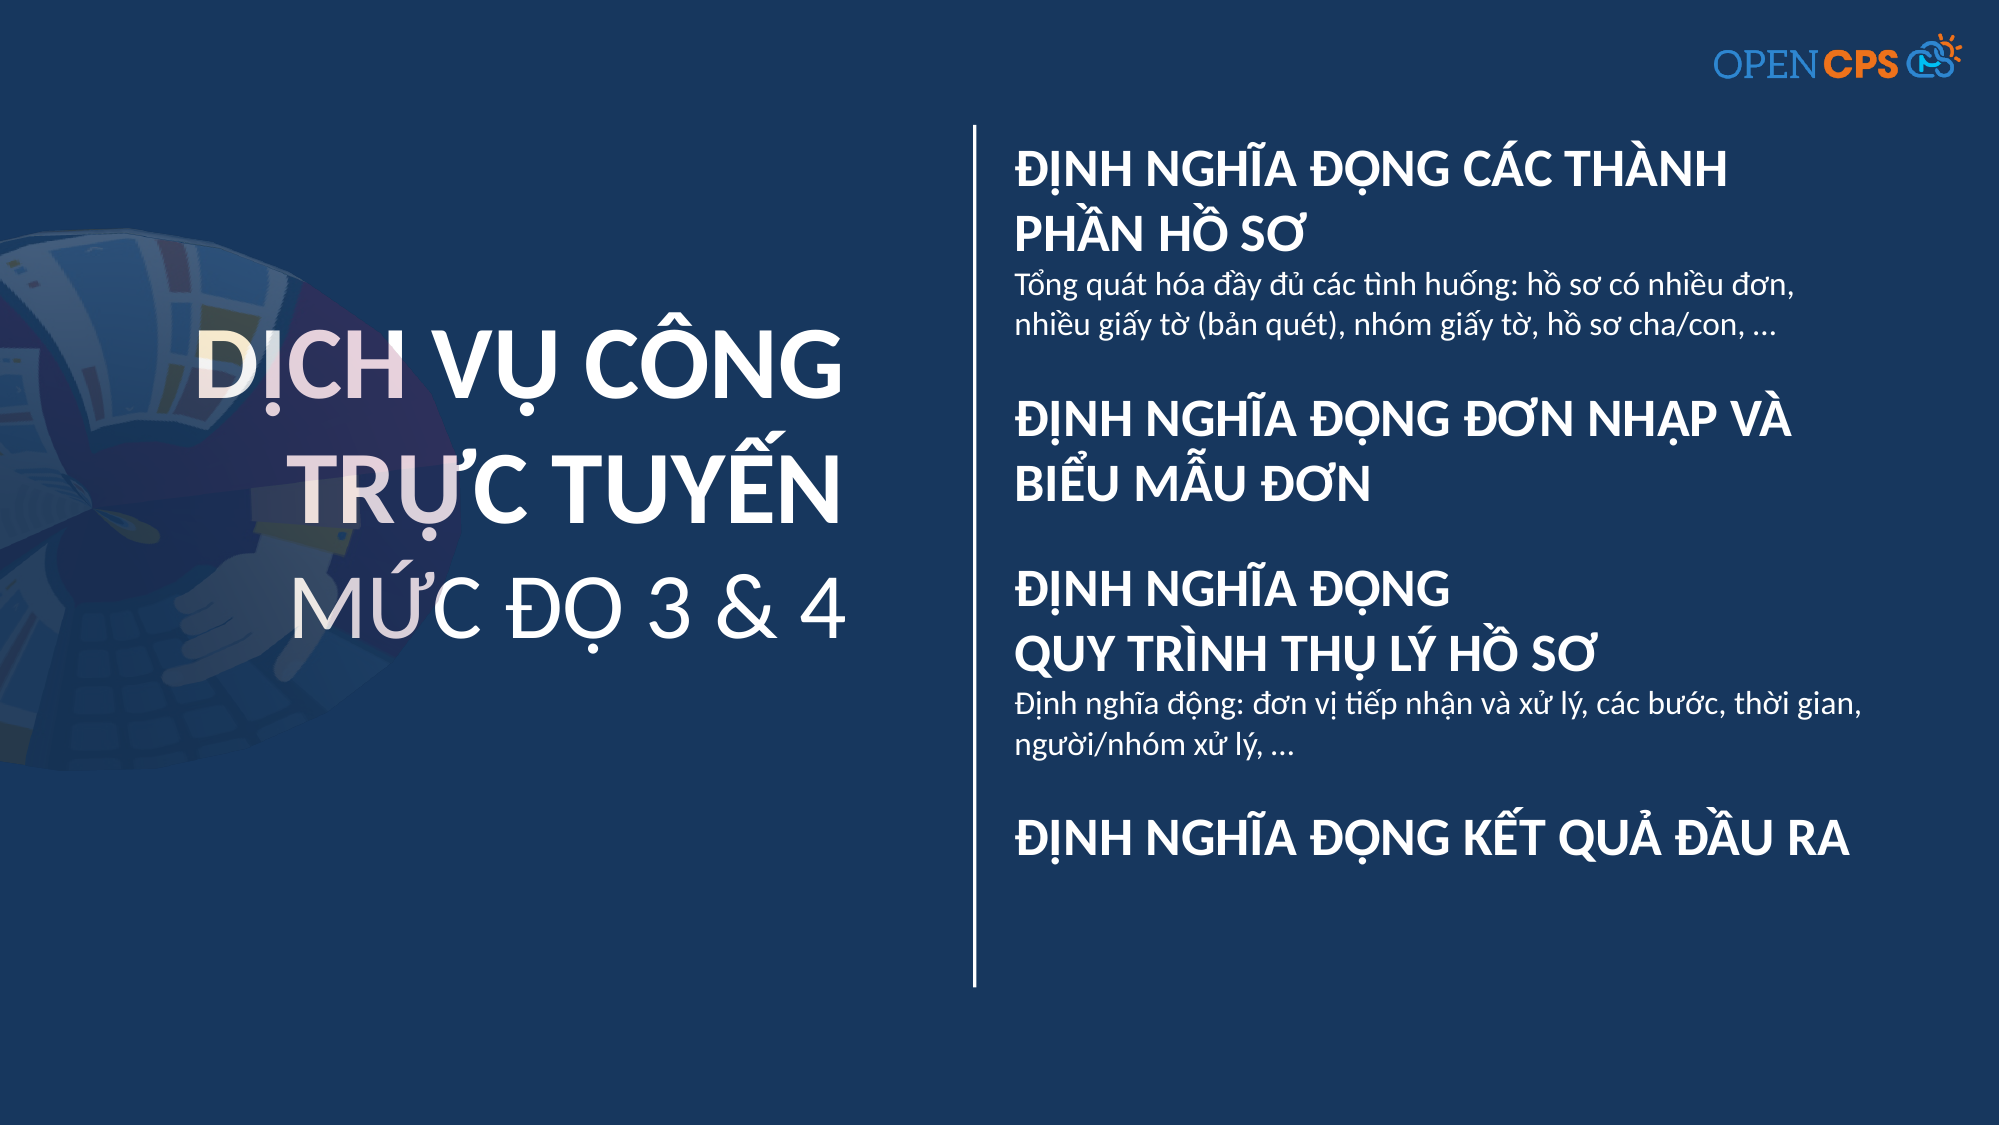

ĐỊNH NGHĨA ĐỘNG CÁC THÀNH PHẦN HỒ SƠ
Tổng quát hóa đầy đủ các tình huống: hồ sơ có nhiều đơn, nhiều giấy tờ (bản quét), nhóm giấy tờ, hồ sơ cha/con, …
ĐỊNH NGHĨA ĐỘNG ĐƠN NHẬP VÀ BIỂU MẪU ĐƠN
ĐỊNH NGHĨA ĐỘNG
QUY TRÌNH THỤ LÝ HỒ SƠ
Định nghĩa động: đơn vị tiếp nhận và xử lý, các bước, thời gian, người/nhóm xử lý, …
ĐỊNH NGHĨA ĐỘNG KẾT QUẢ ĐẦU RA
DỊCH VỤ CÔNG
TRỰC TUYẾN
MỨC ĐỘ 3 & 4